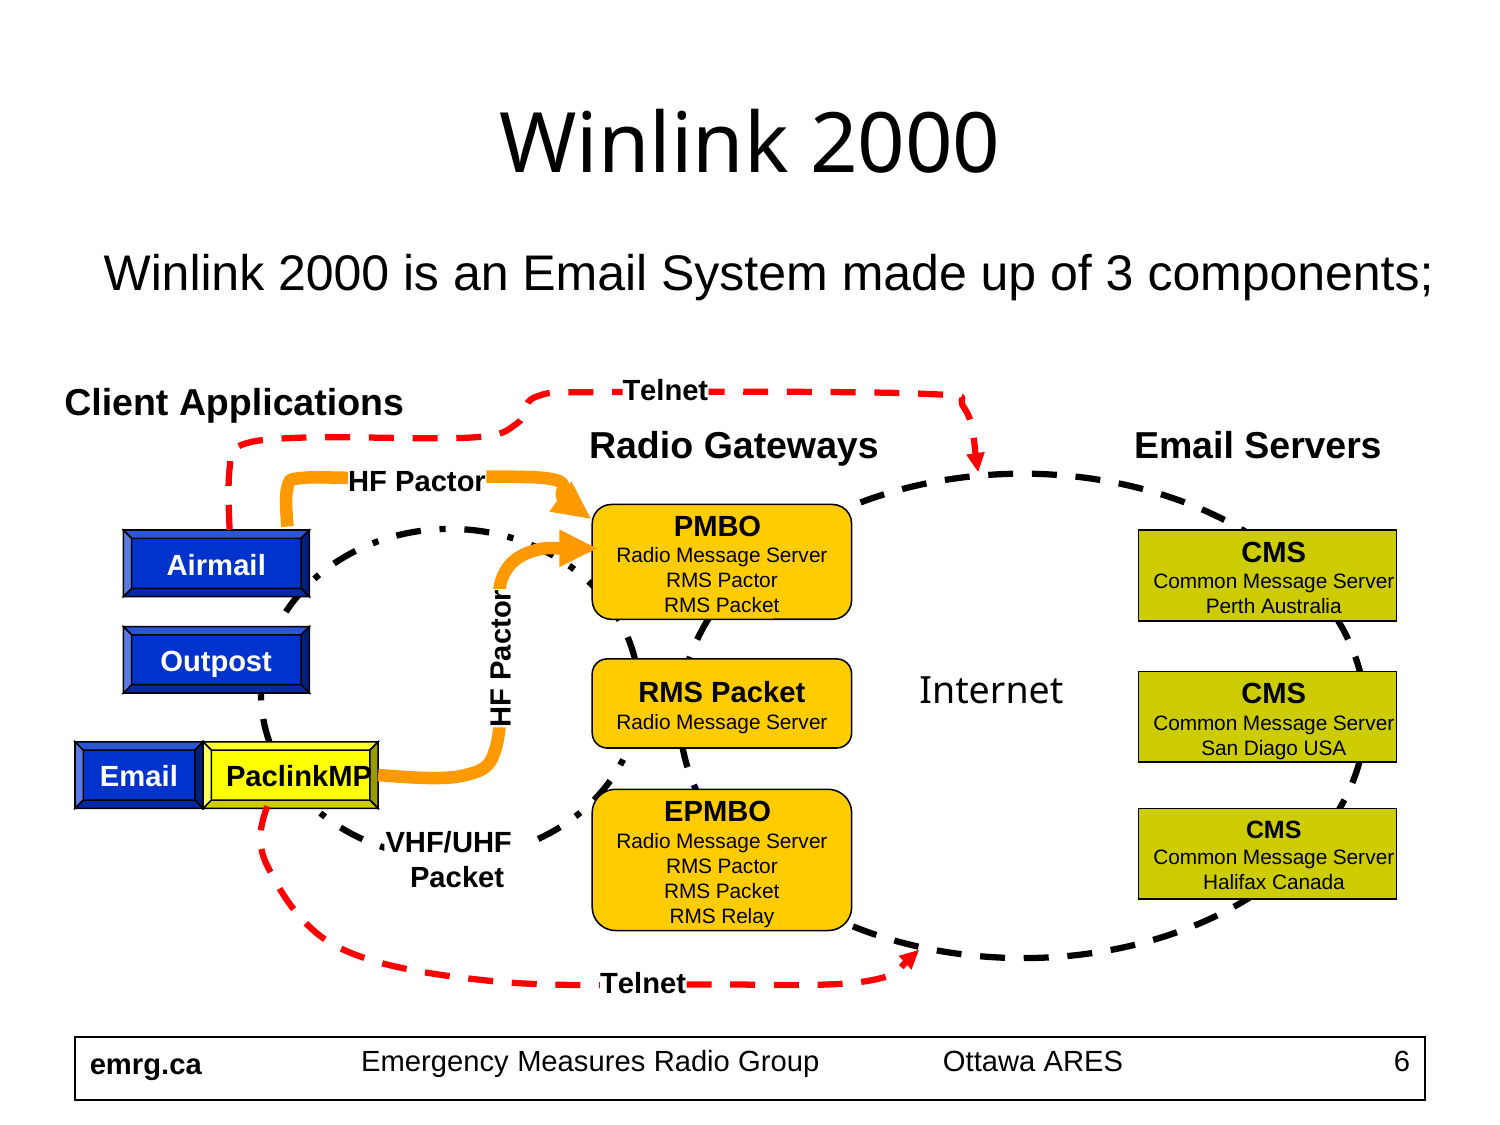

Winlink 2000
Winlink 2000 is an Email System made up of 3 components;
Client Applications
Telnet
Telnet
Radio Gateways
PMBO
Radio Message Server
RMS Pactor
RMS Packet
RMS Packet
Radio Message Server
EPMBO
Radio Message Server
RMS Pactor
RMS Packet
RMS Relay
Email Servers
CMS
Common Message Server
Perth Australia
CMS
Common Message Server
San Diago USA
CMS
Common Message Server
Halifax Canada
HF Pactor
HF Pactor
Internet
VHF/UHF
Packet
Airmail
Outpost
Email
PaclinkMP
Emergency Measures Radio Group Ottawa ARES
6